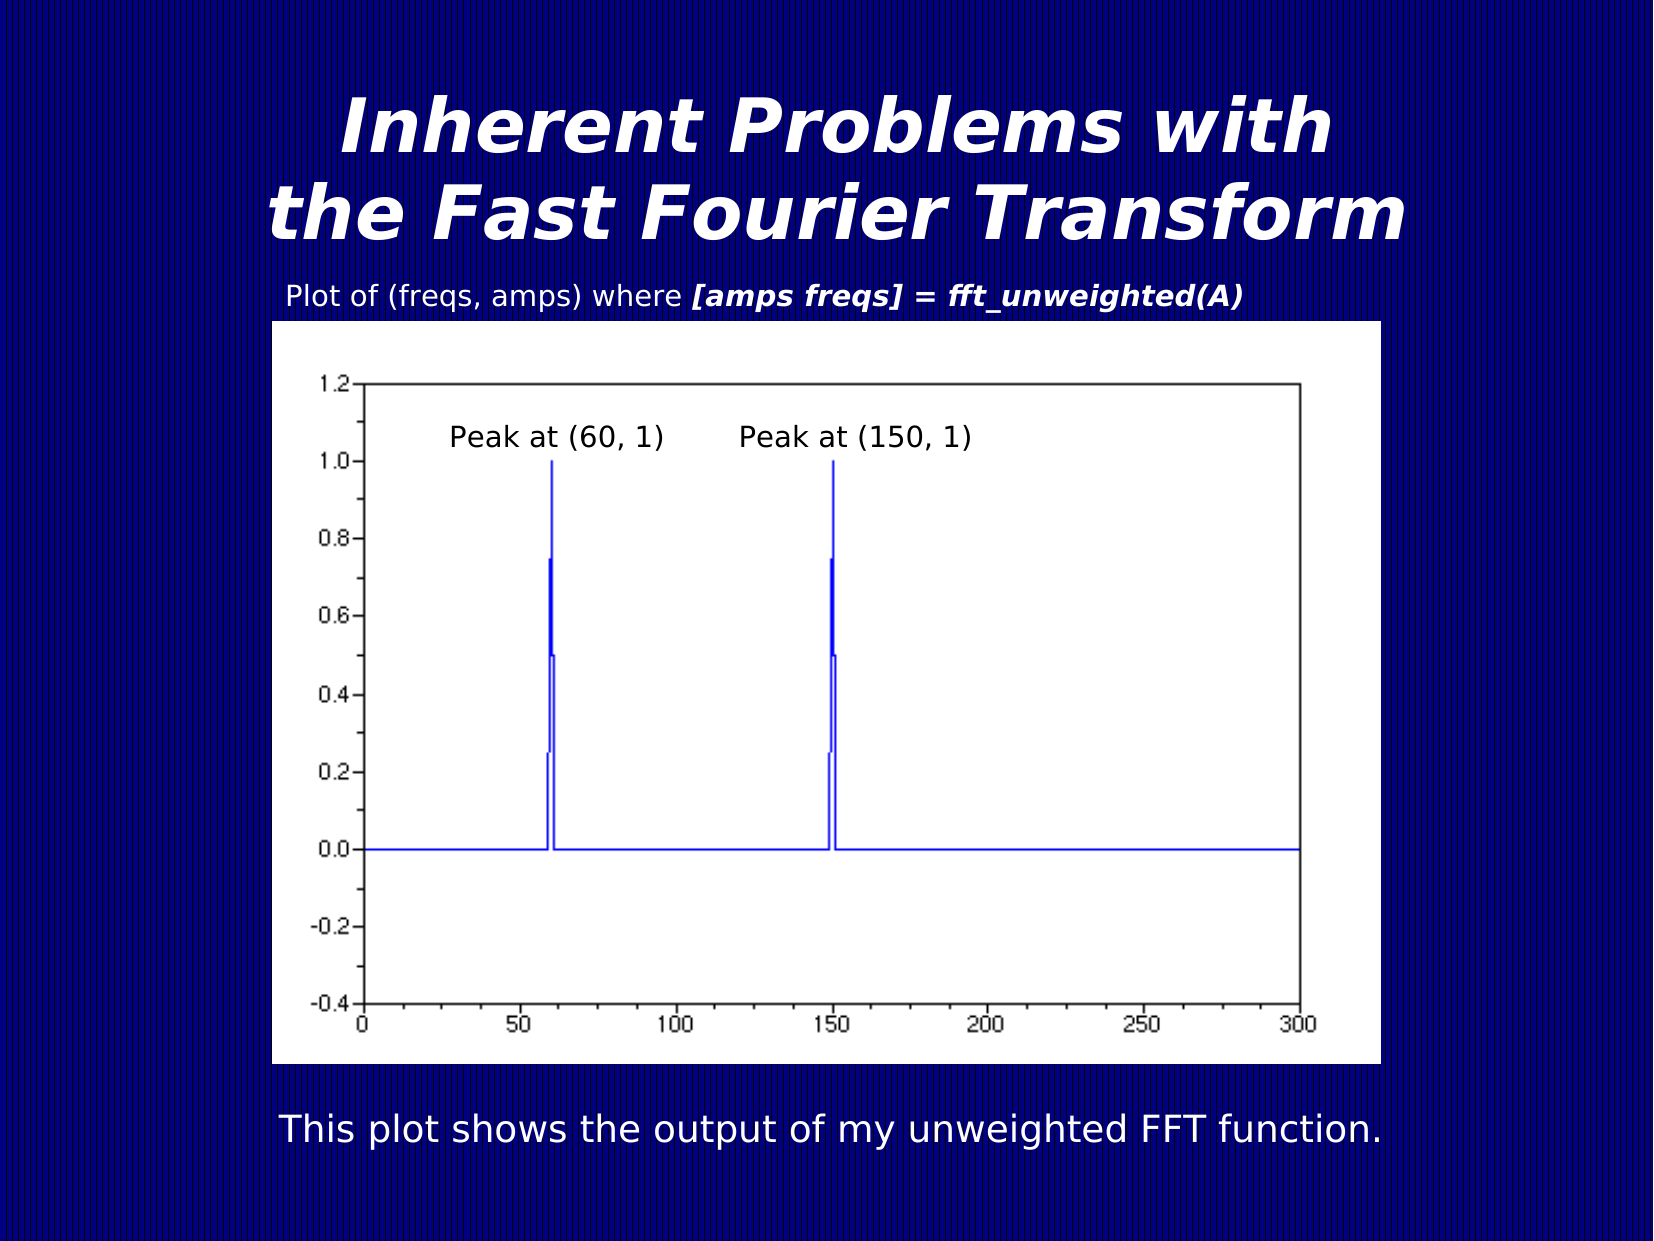

Inherent Problems with
the Fast Fourier Transform
Plot of (freqs, amps) where [amps freqs] = fft_unweighted(A)
Peak at (60, 1)
Peak at (150, 1)
This plot shows the output of my unweighted FFT function.